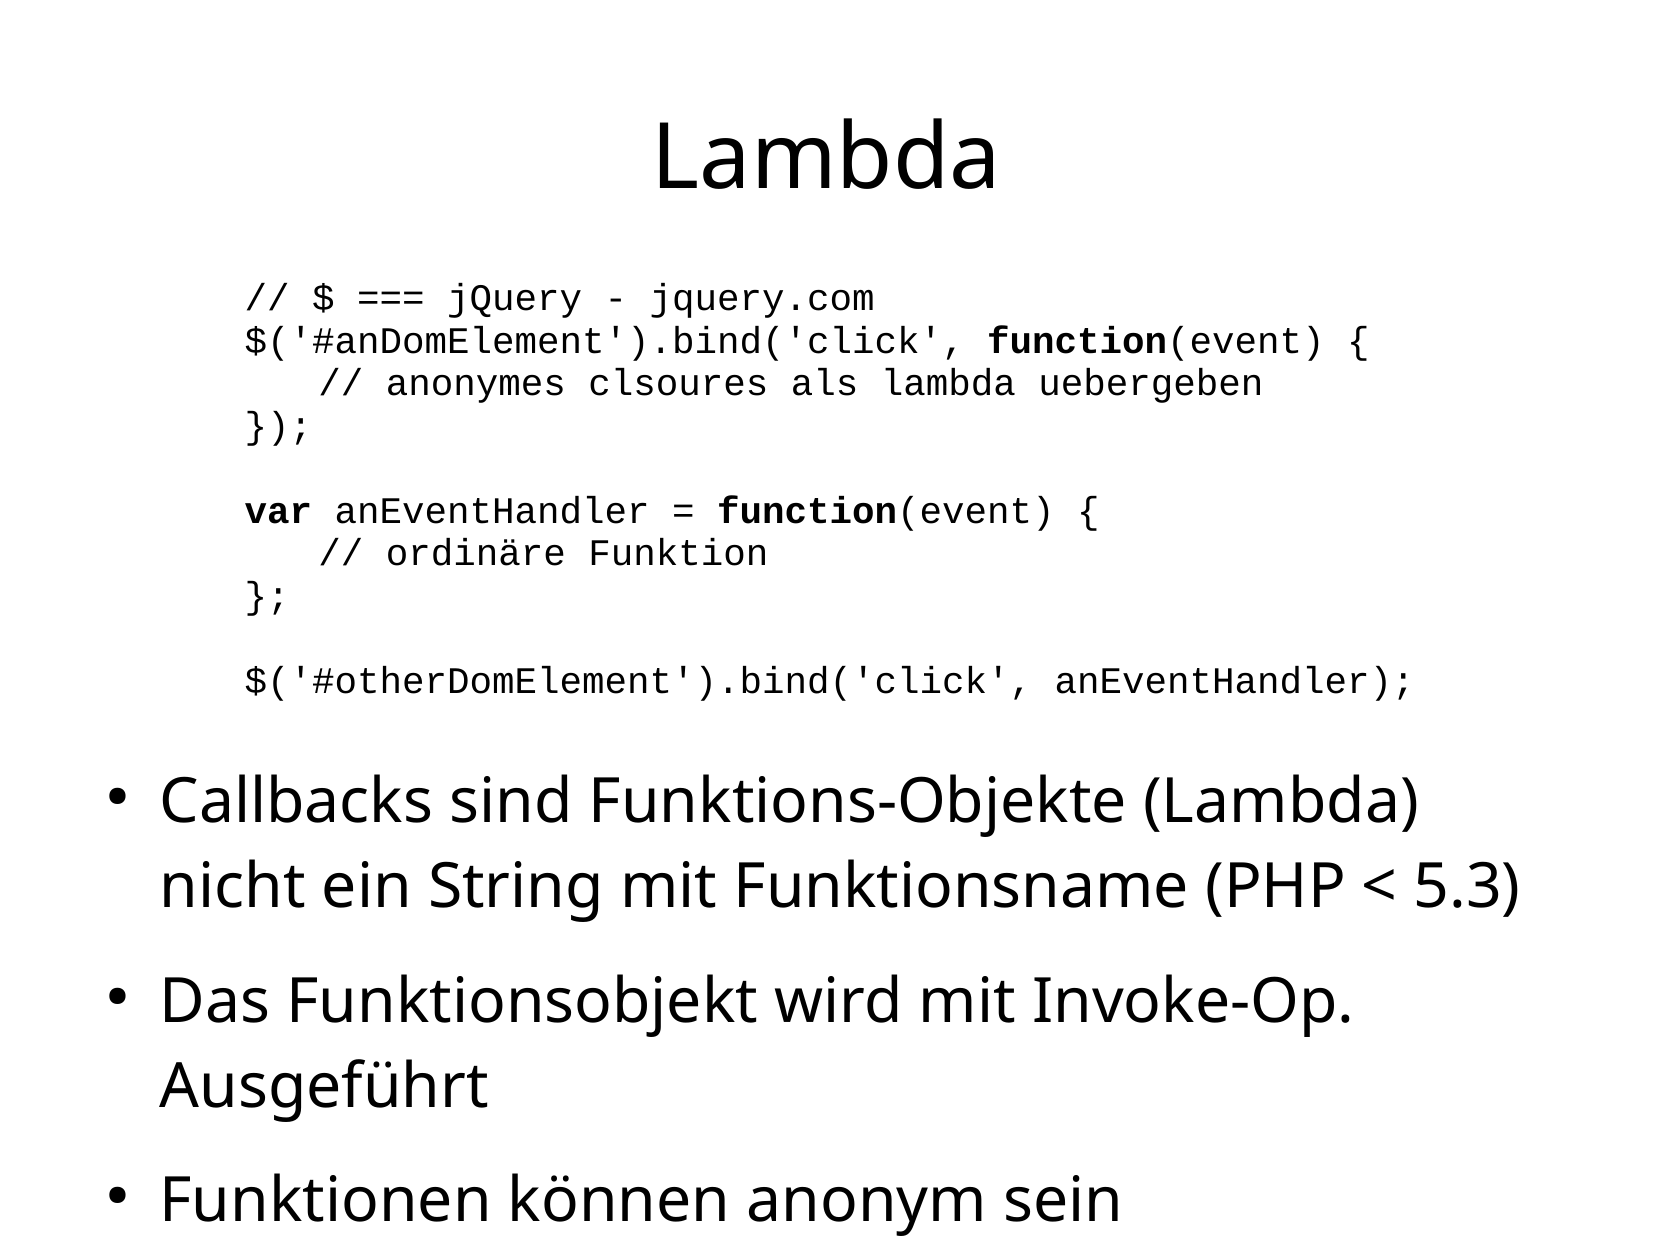

# Lambda
// $ === jQuery - jquery.com
$('#anDomElement').bind('click', function(event) {
	// anonymes clsoures als lambda uebergeben
});
var anEventHandler = function(event) {
	// ordinäre Funktion
};
$('#otherDomElement').bind('click', anEventHandler);
Callbacks sind Funktions-Objekte (Lambda) nicht ein String mit Funktionsname (PHP < 5.3)
Das Funktionsobjekt wird mit Invoke-Op. Ausgeführt
Funktionen können anonym sein